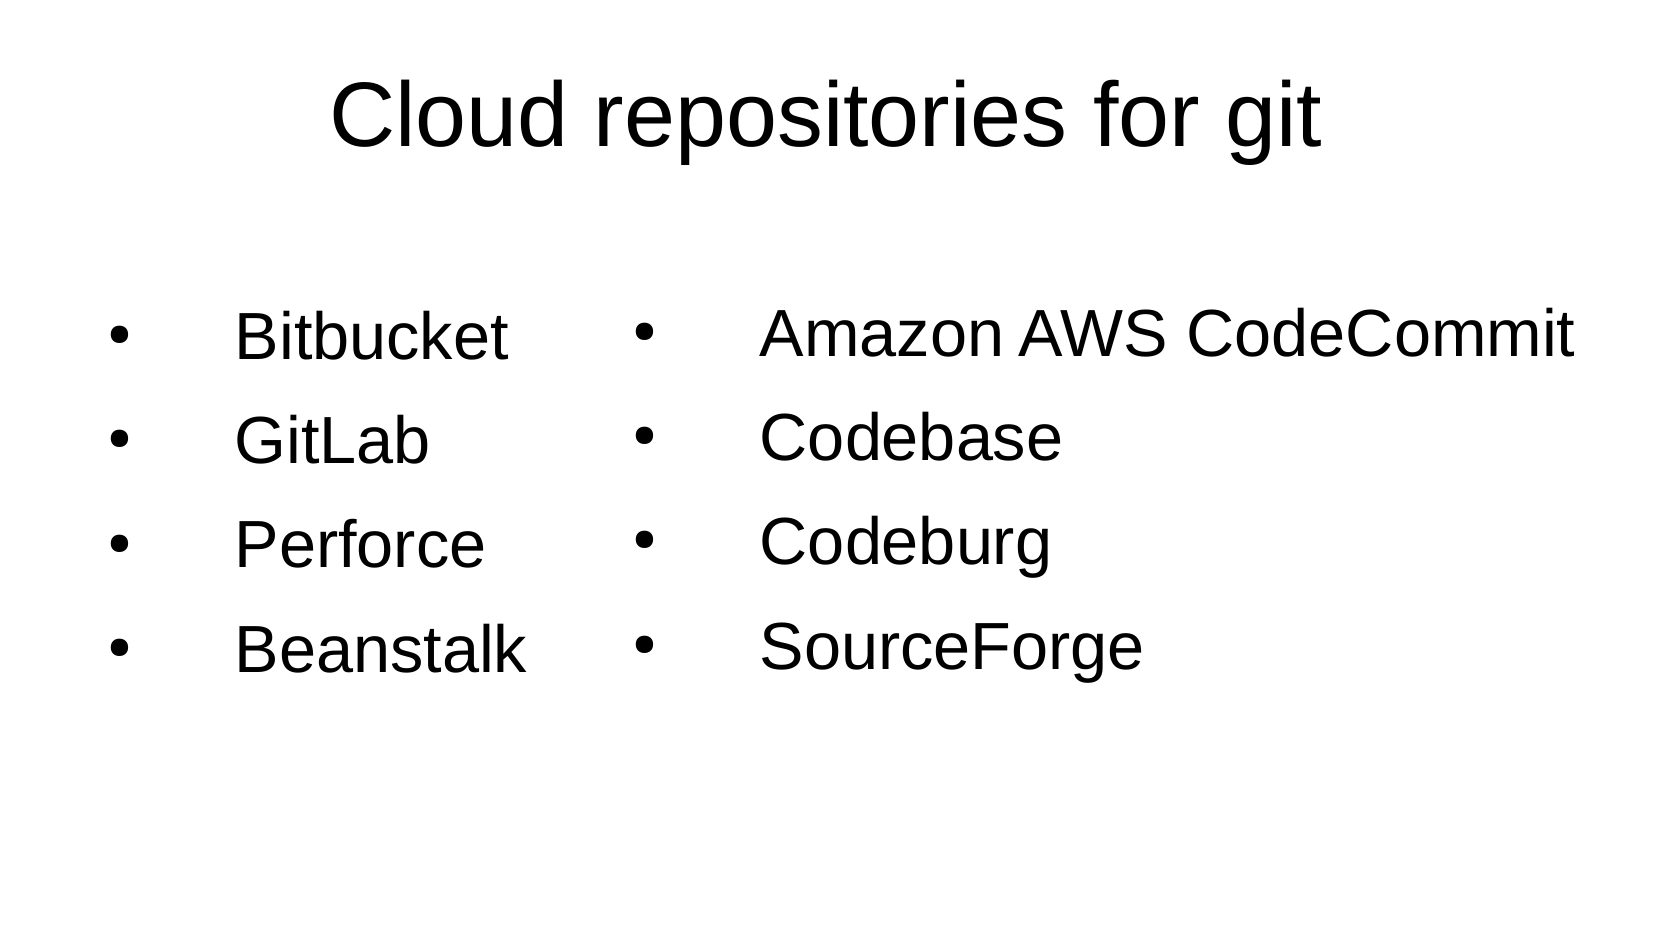

Cloud repositories for git
 Amazon AWS CodeCommit
 Codebase
 Codeburg
 SourceForge
# Bitbucket
 GitLab
 Perforce
 Beanstalk